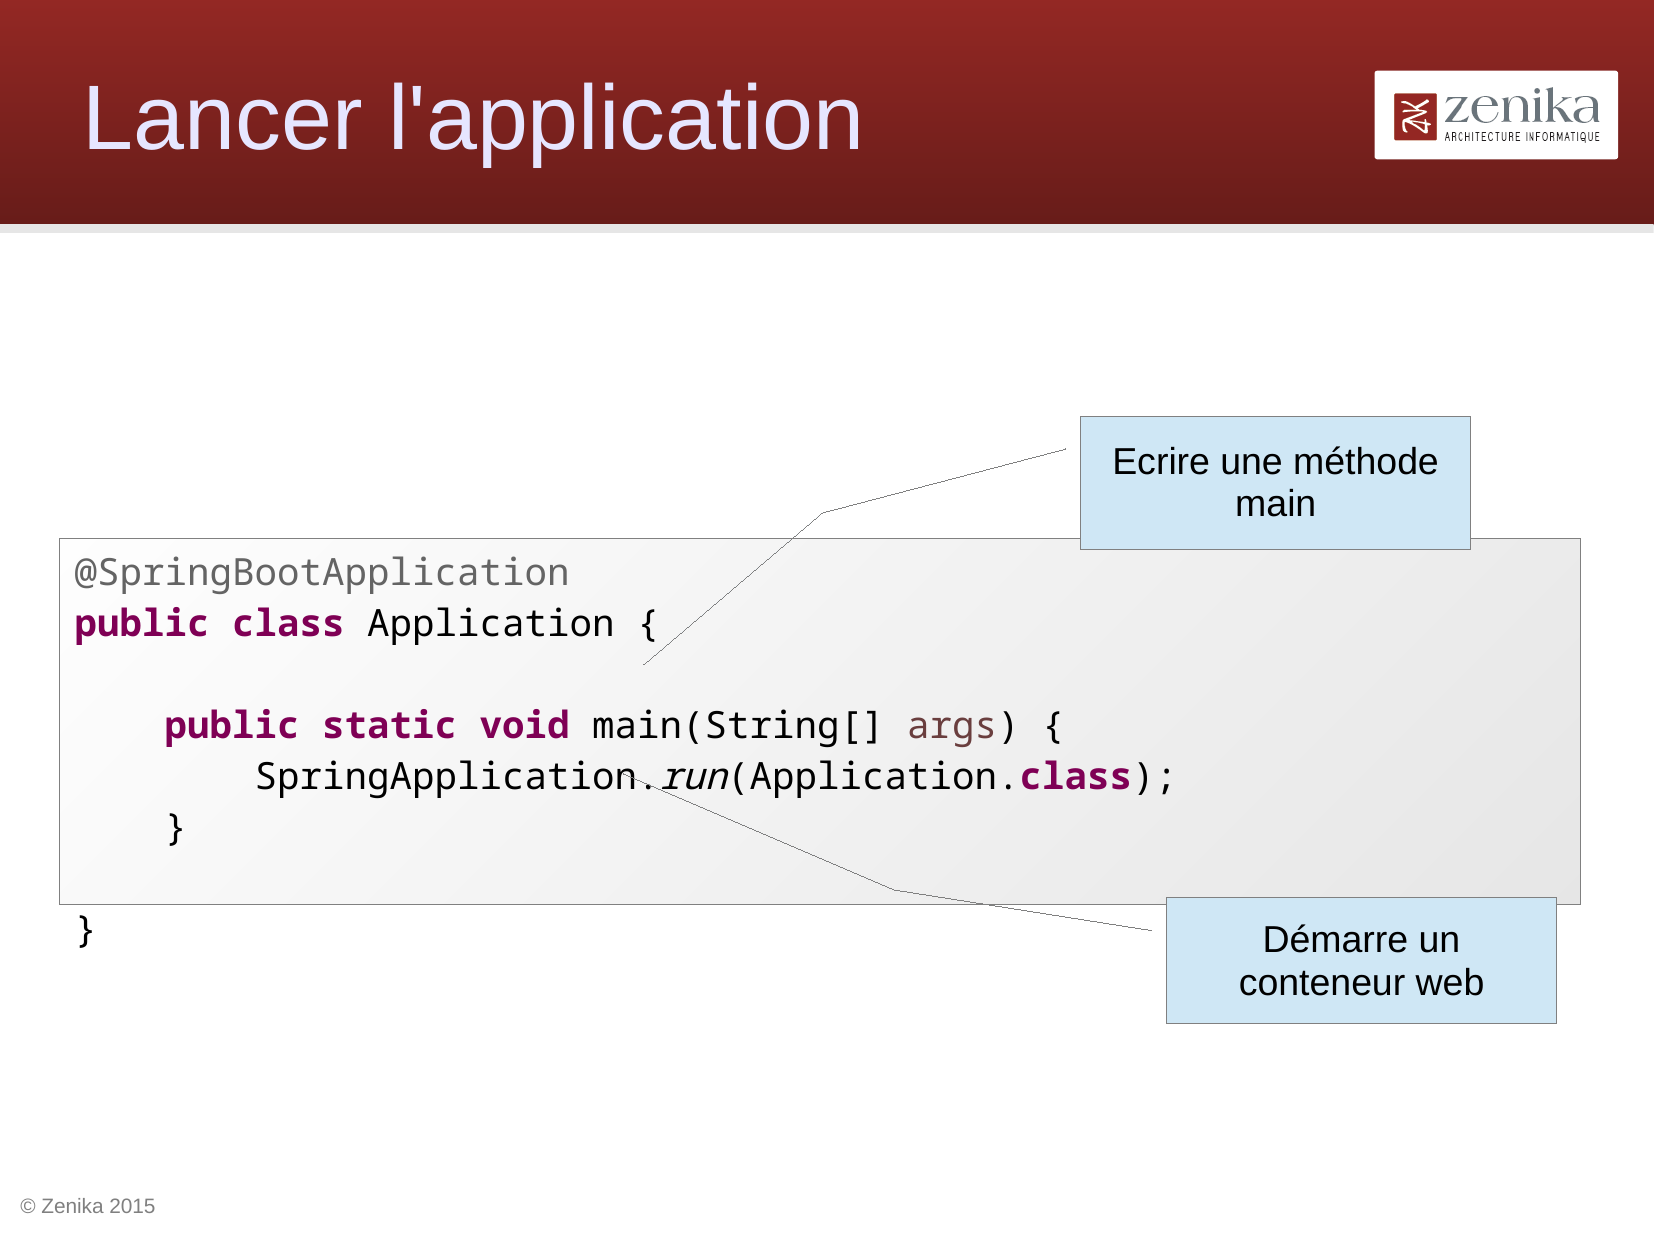

# Lancer l'application
Ecrire une méthode main
@SpringBootApplication
public class Application {
 public static void main(String[] args) {
 SpringApplication.run(Application.class);
 }
}
Démarre un conteneur web